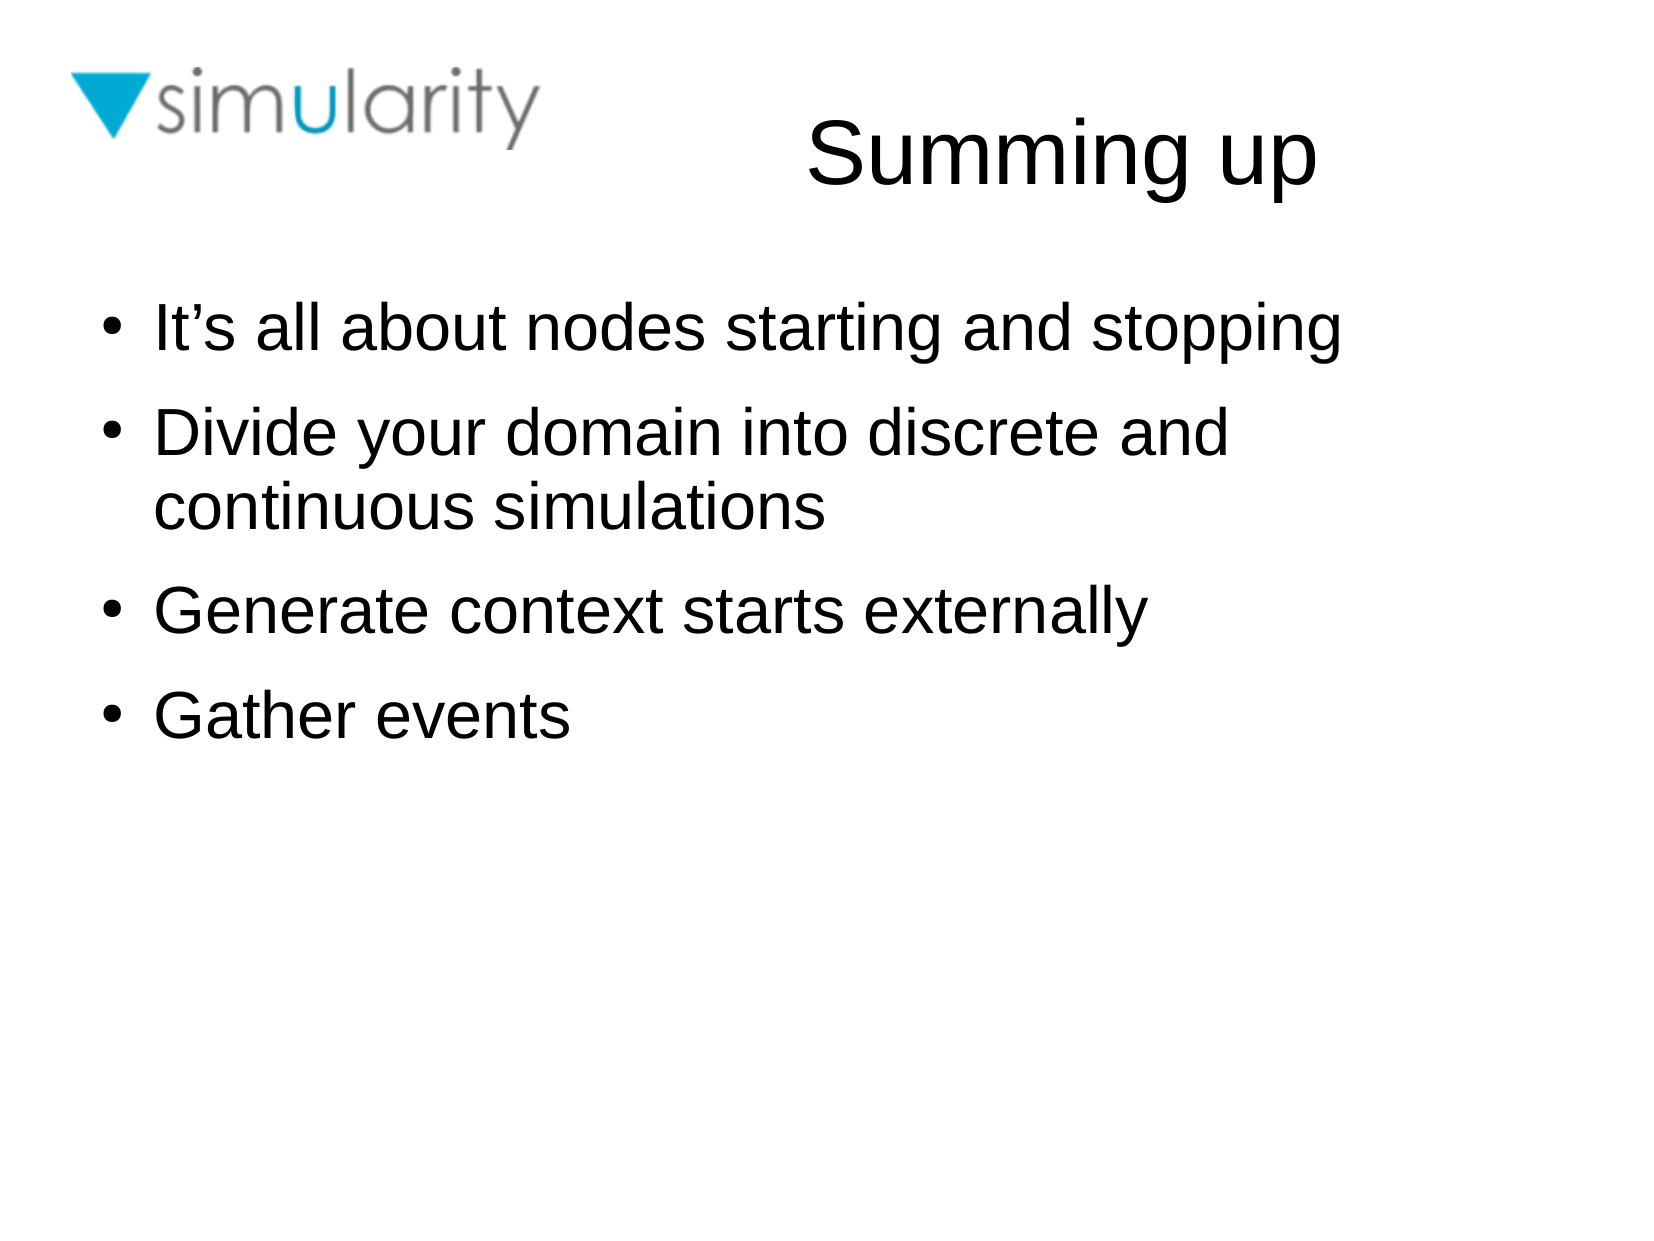

# Summing up
It’s all about nodes starting and stopping
Divide your domain into discrete and continuous simulations
Generate context starts externally
Gather events